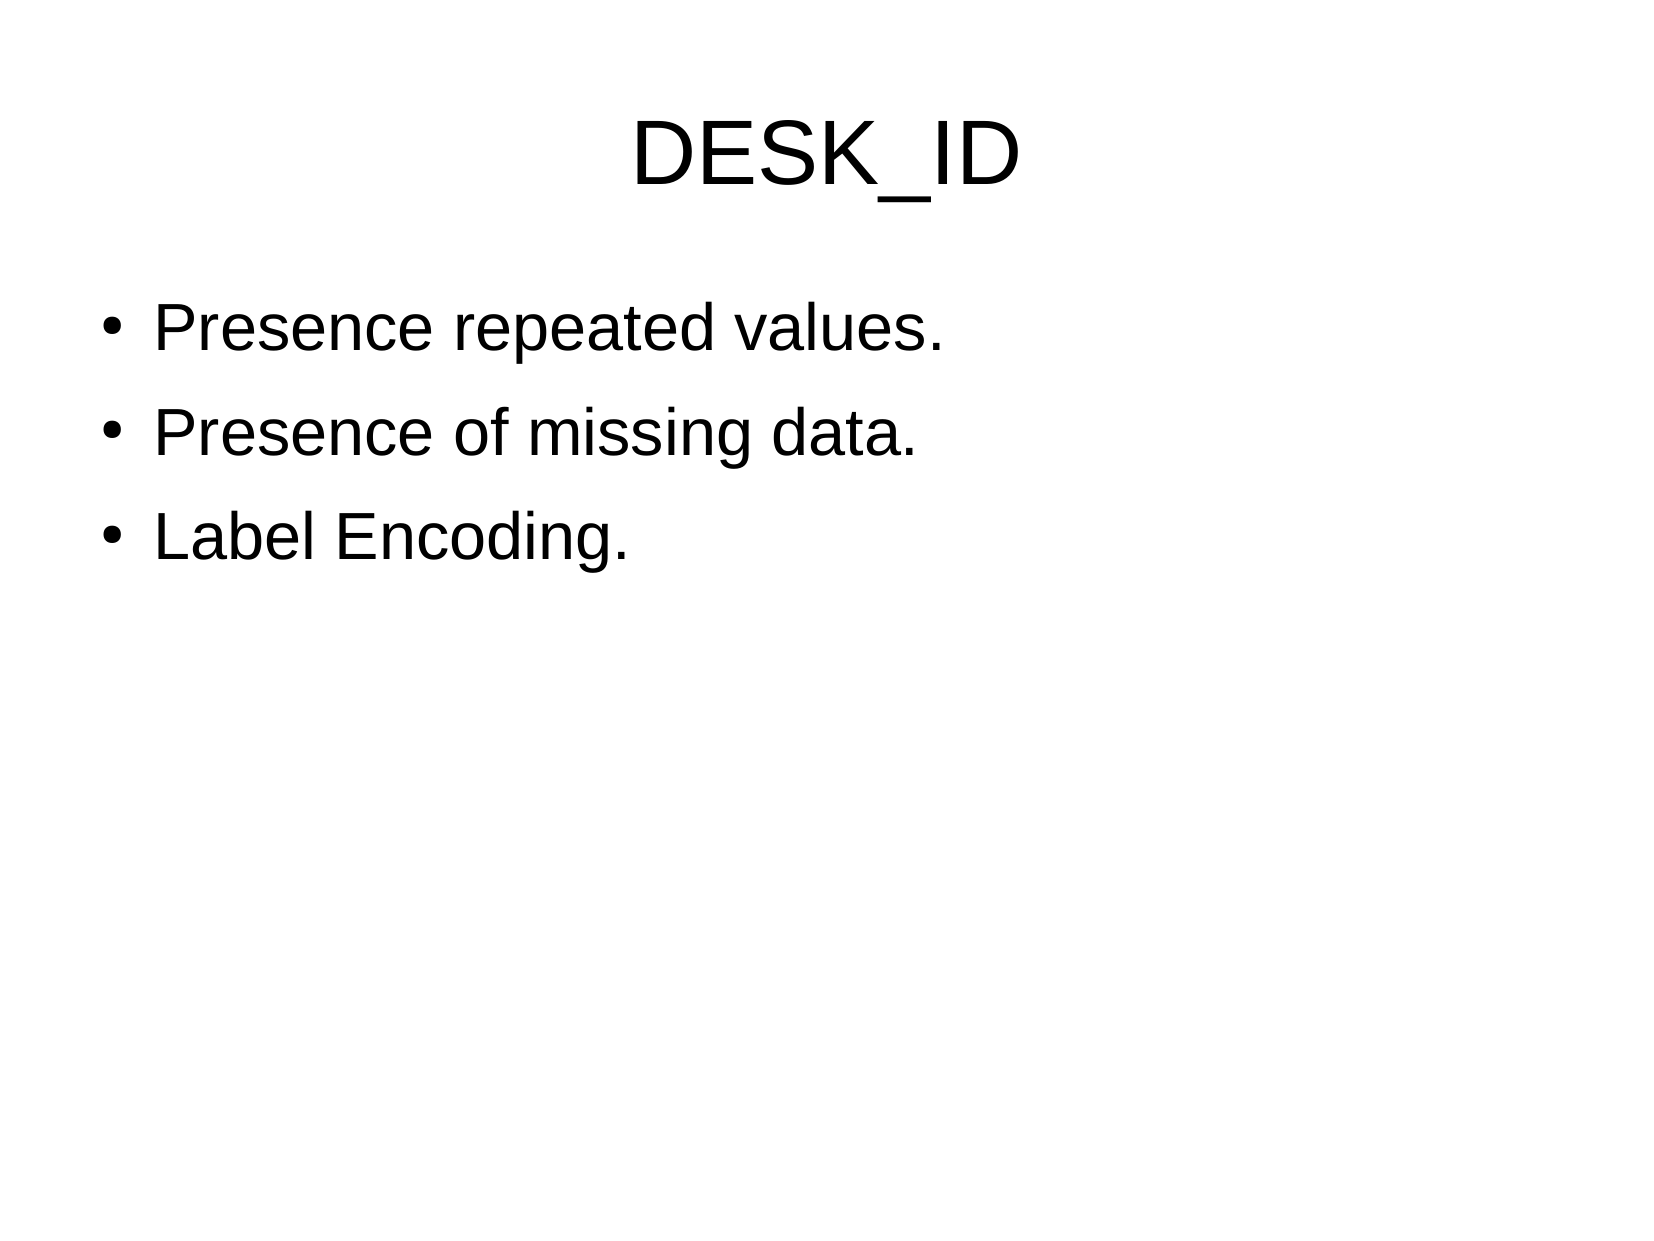

# DESK_ID
Presence repeated values.
Presence of missing data.
Label Encoding.